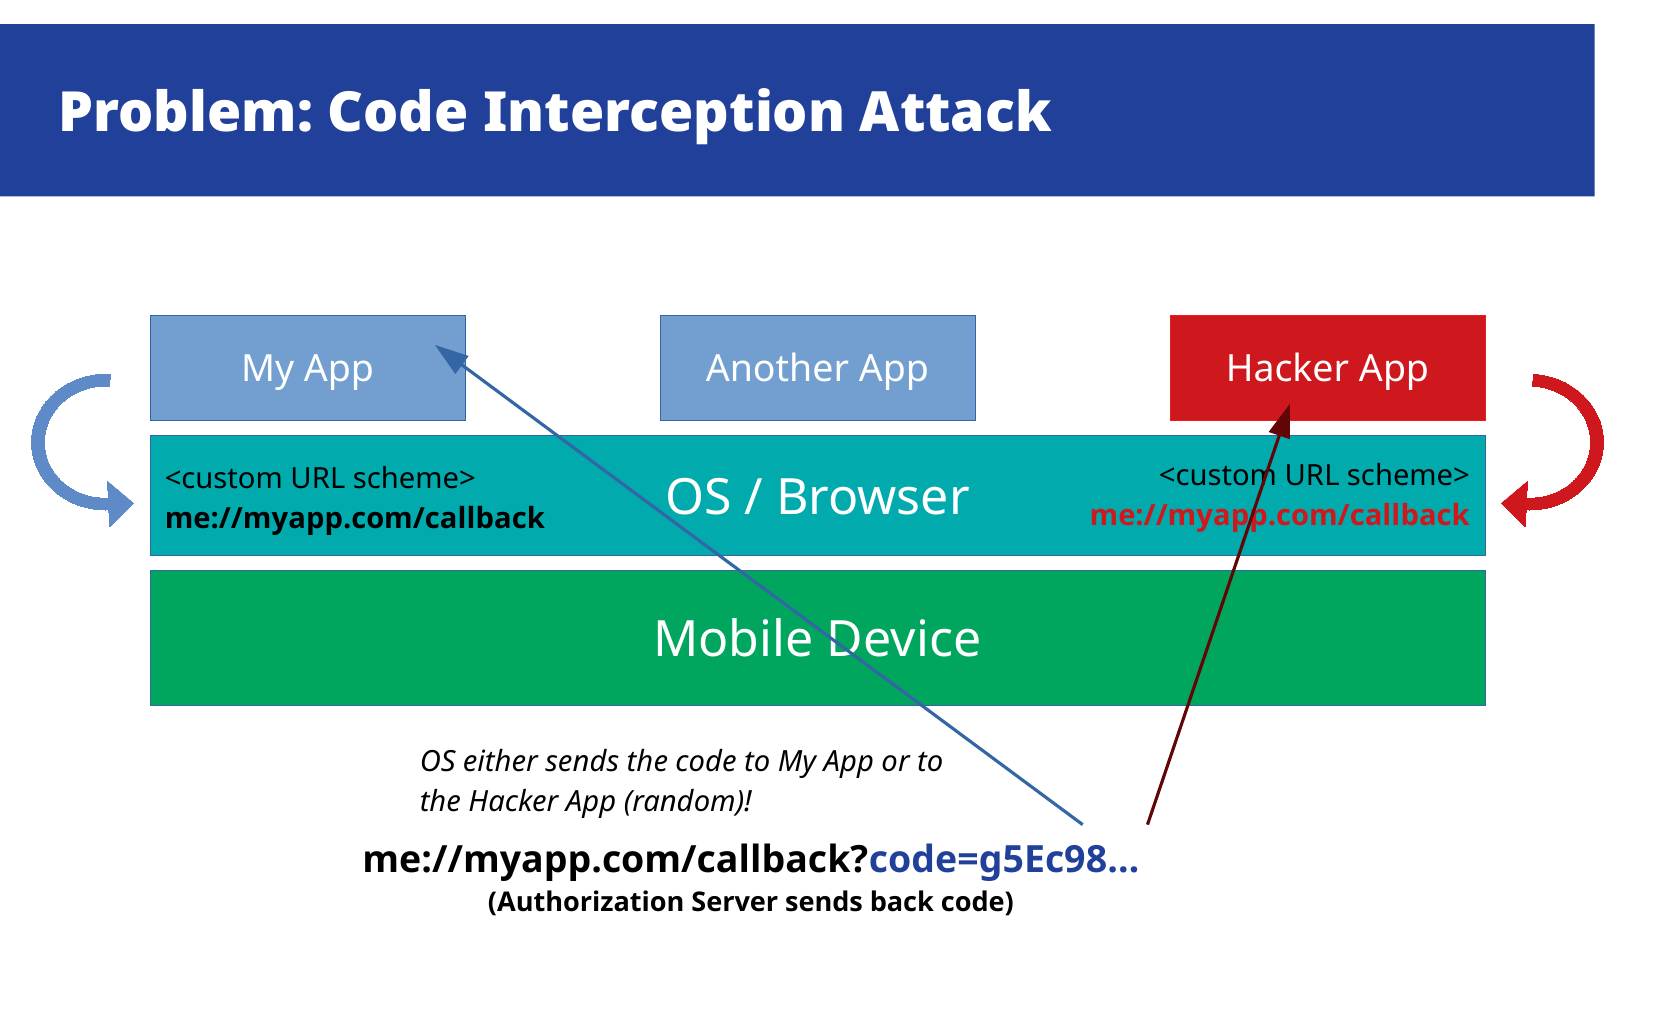

# Problem: Code Interception Attack
My App
Another App
Hacker App
OS / Browser
<custom URL scheme>
me://myapp.com/callback
<custom URL scheme>
me://myapp.com/callback
Mobile Device
OS either sends the code to My App or to the Hacker App (random)!
me://myapp.com/callback?code=g5Ec98…
(Authorization Server sends back code)